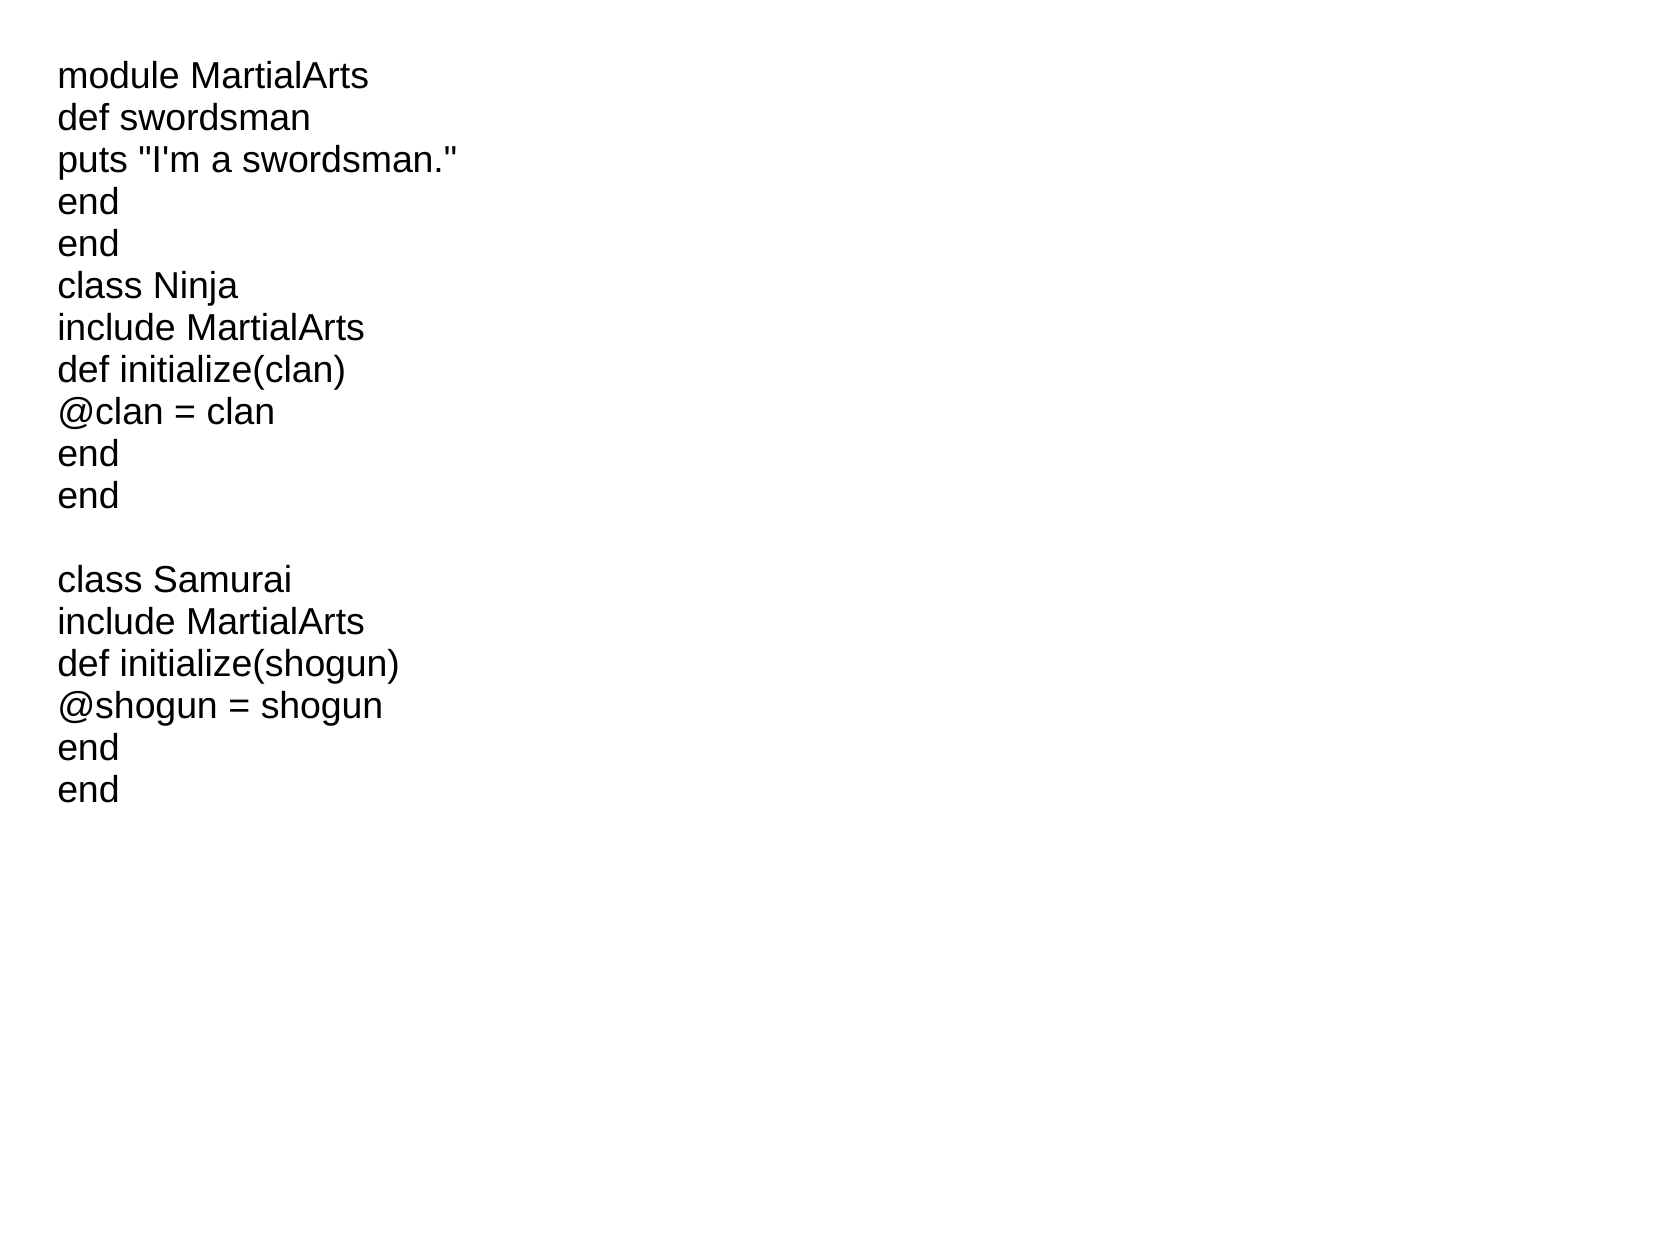

module MartialArts
def swordsman
puts "I'm a swordsman."
end
end
class Ninja
include MartialArts
def initialize(clan)
@clan = clan
end
end
class Samurai
include MartialArts
def initialize(shogun)
@shogun = shogun
end
end